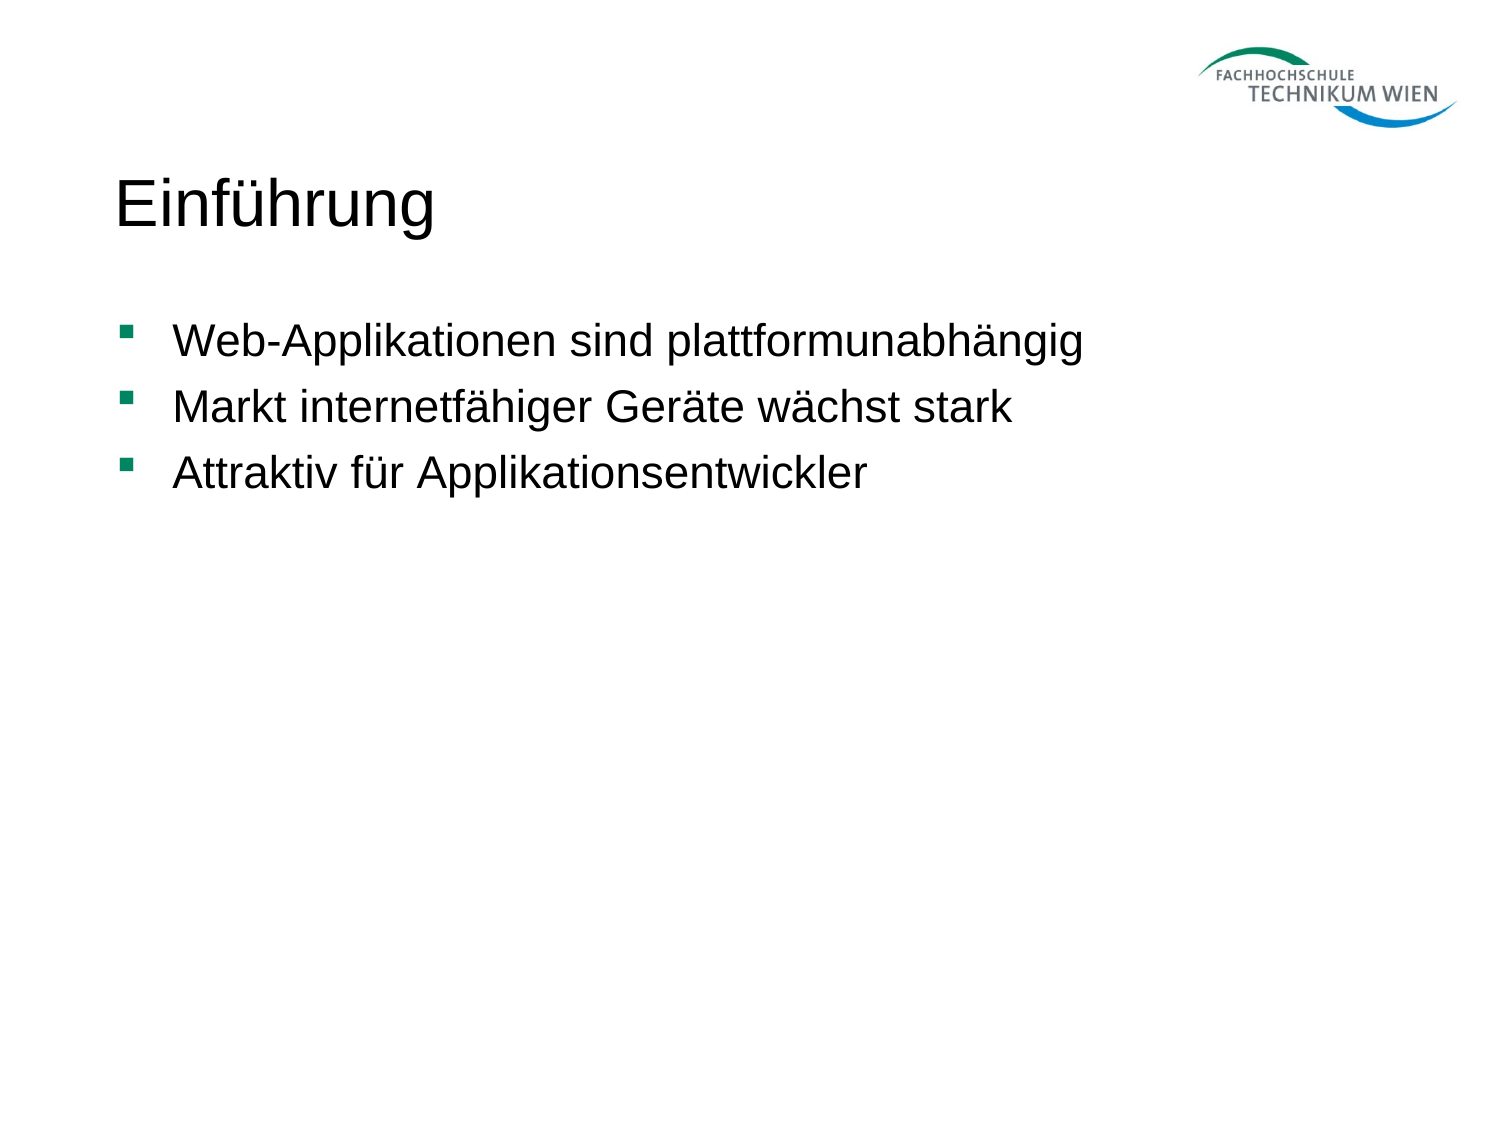

# Einführung
Web-Applikationen sind plattformunabhängig
Markt internetfähiger Geräte wächst stark
Attraktiv für Applikationsentwickler